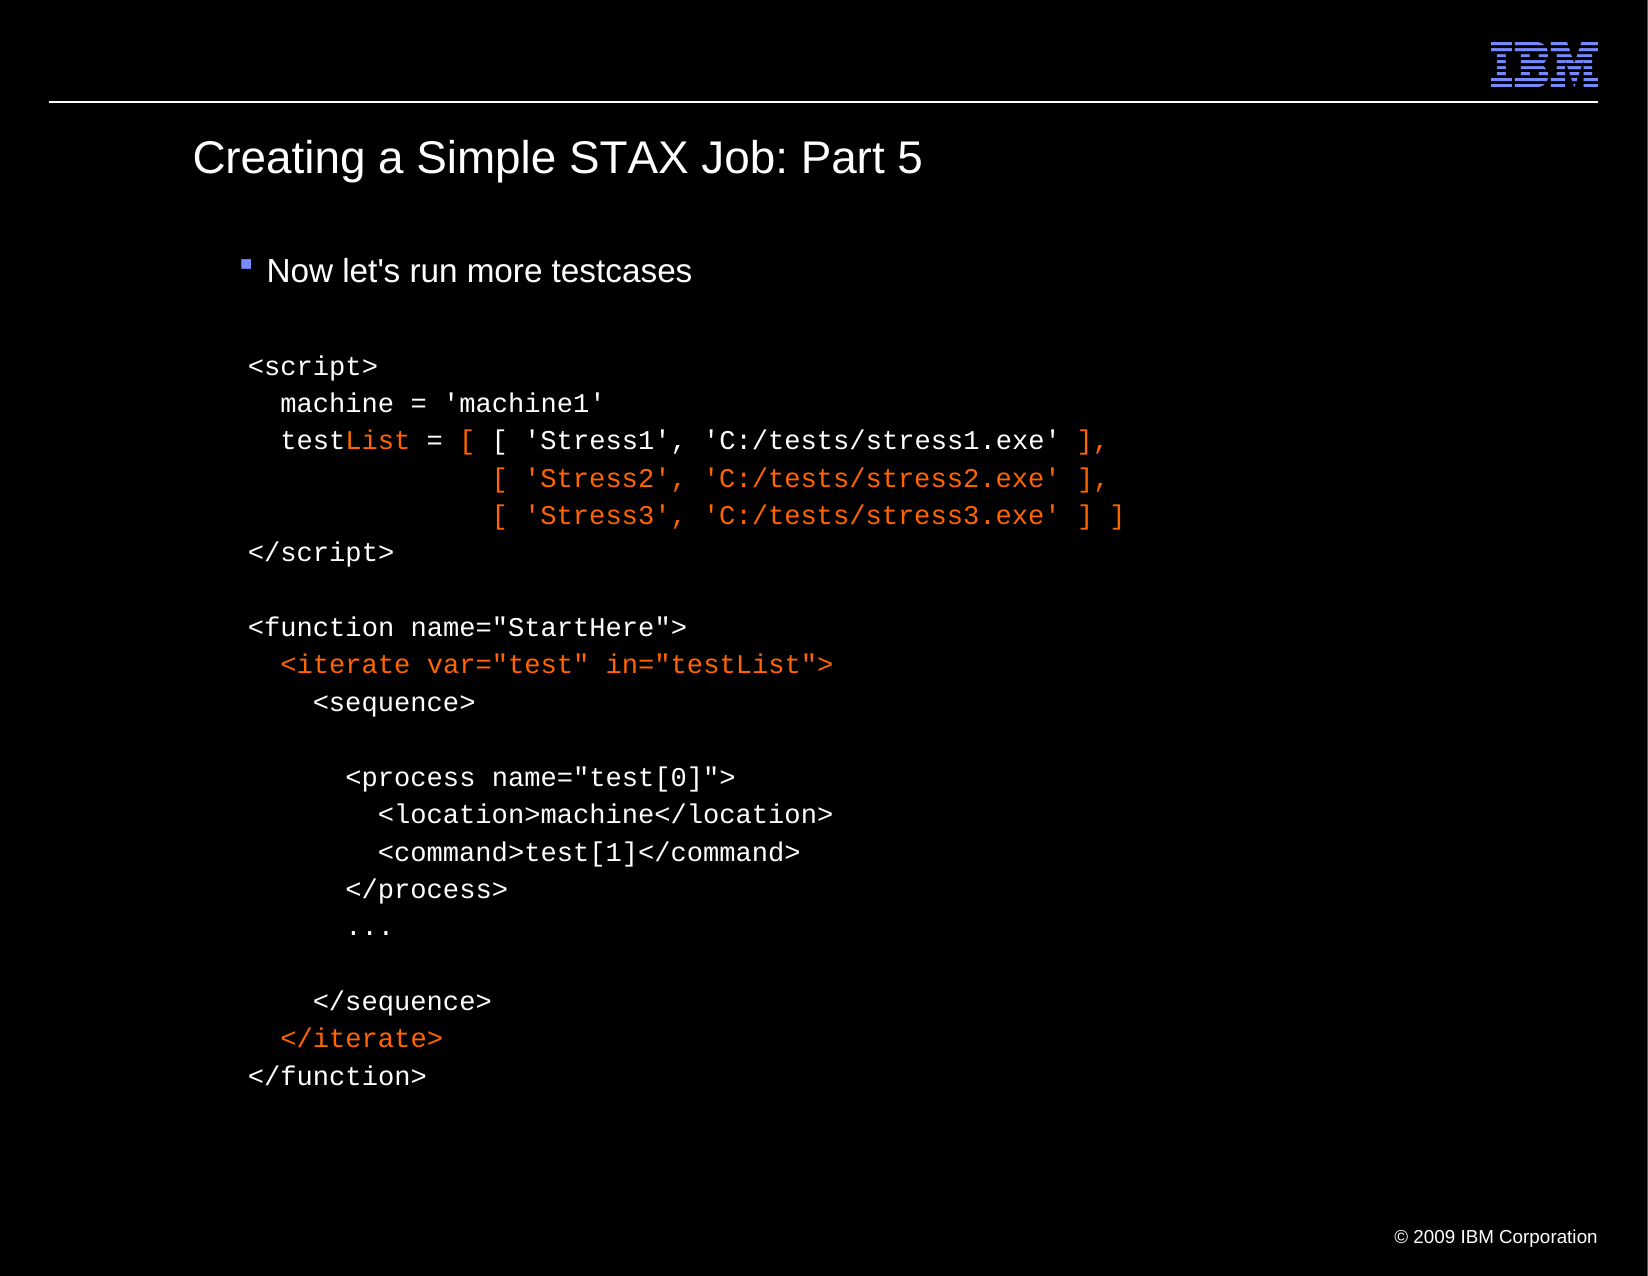

# Creating a Simple STAX Job: Part 5
Now let's run more testcases
<script>
 machine = 'machine1'
 testList = [ [ 'Stress1', 'C:/tests/stress1.exe' ],
 [ 'Stress2', 'C:/tests/stress2.exe' ],
 [ 'Stress3', 'C:/tests/stress3.exe' ] ]
</script>
<function name="StartHere">
 <iterate var="test" in="testList">
 <sequence>
 <process name="test[0]">
 <location>machine</location>
 <command>test[1]</command>
 </process>
 ...
 </sequence>
 </iterate>
</function>